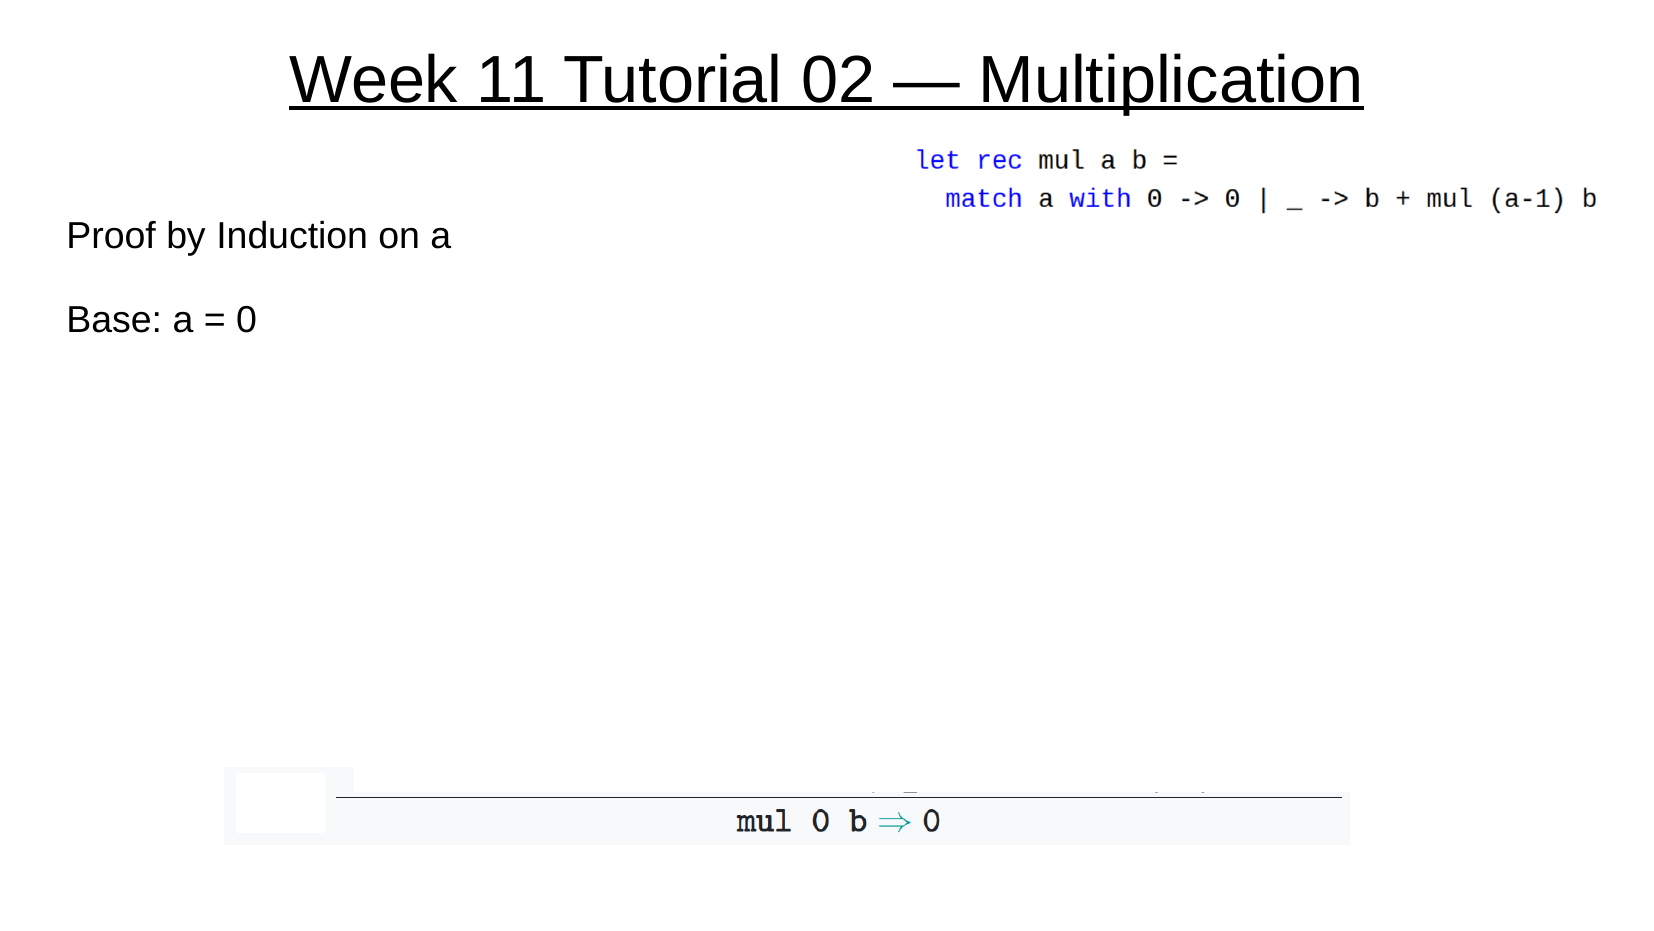

# Week 11 Tutorial 02 — Multiplication
Proof by Induction on a
Base: a = 0